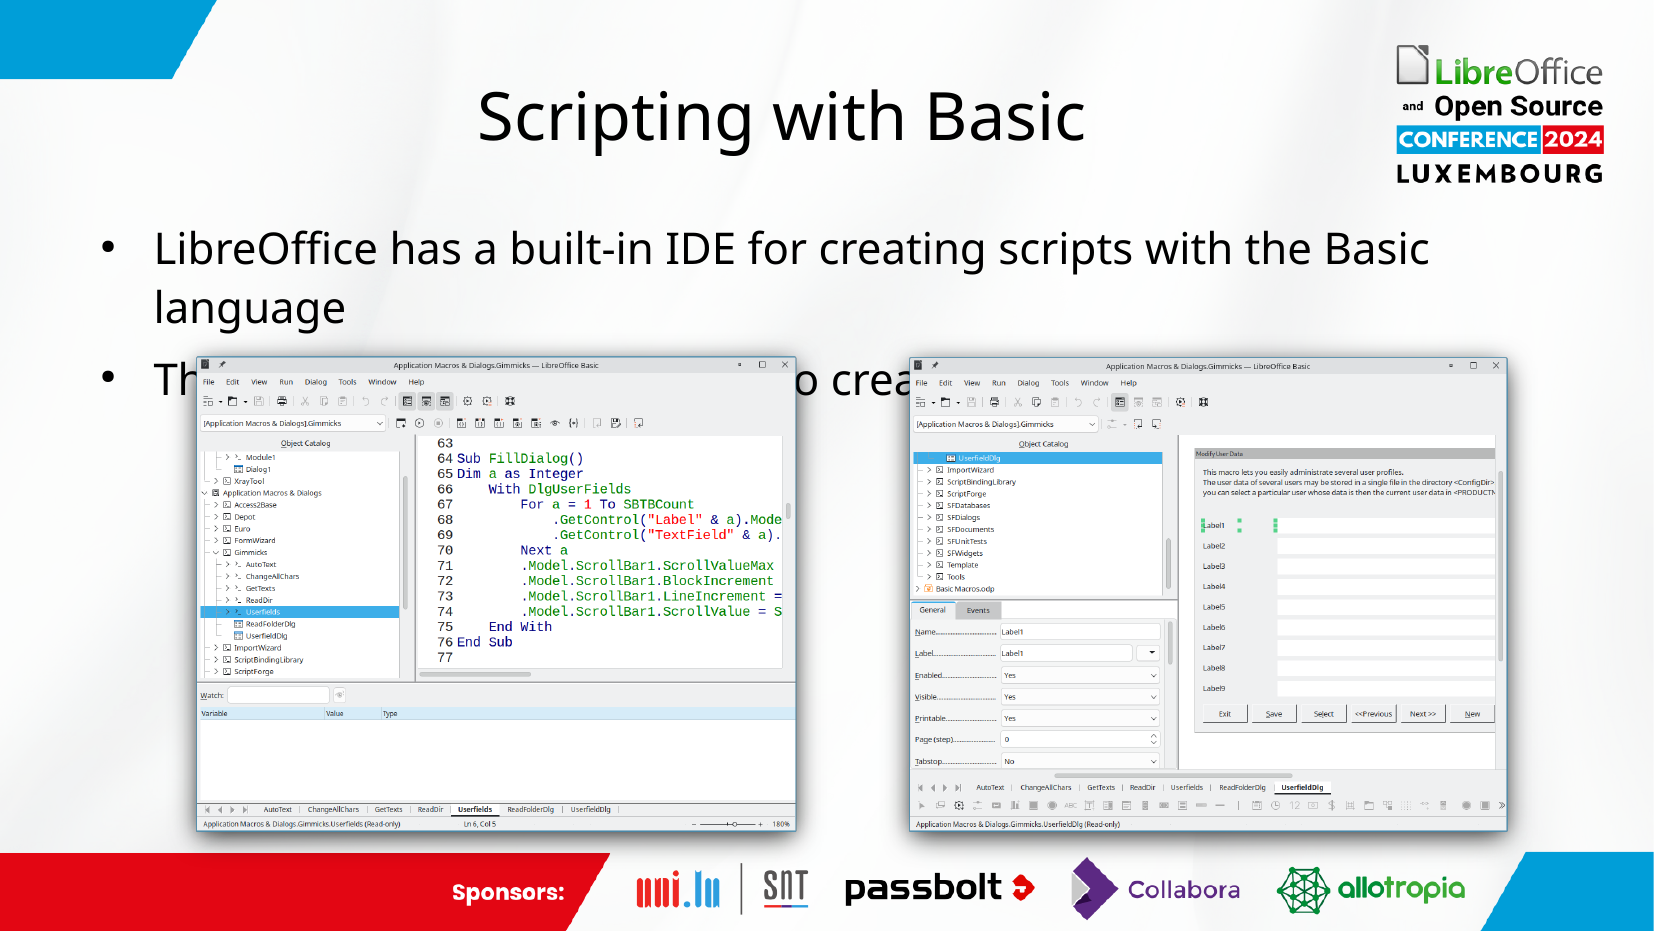

# Scripting with Basic
LibreOffice has a built-in IDE for creating scripts with the Basic language
The Dialog Editor can be used to create and edit dialogs